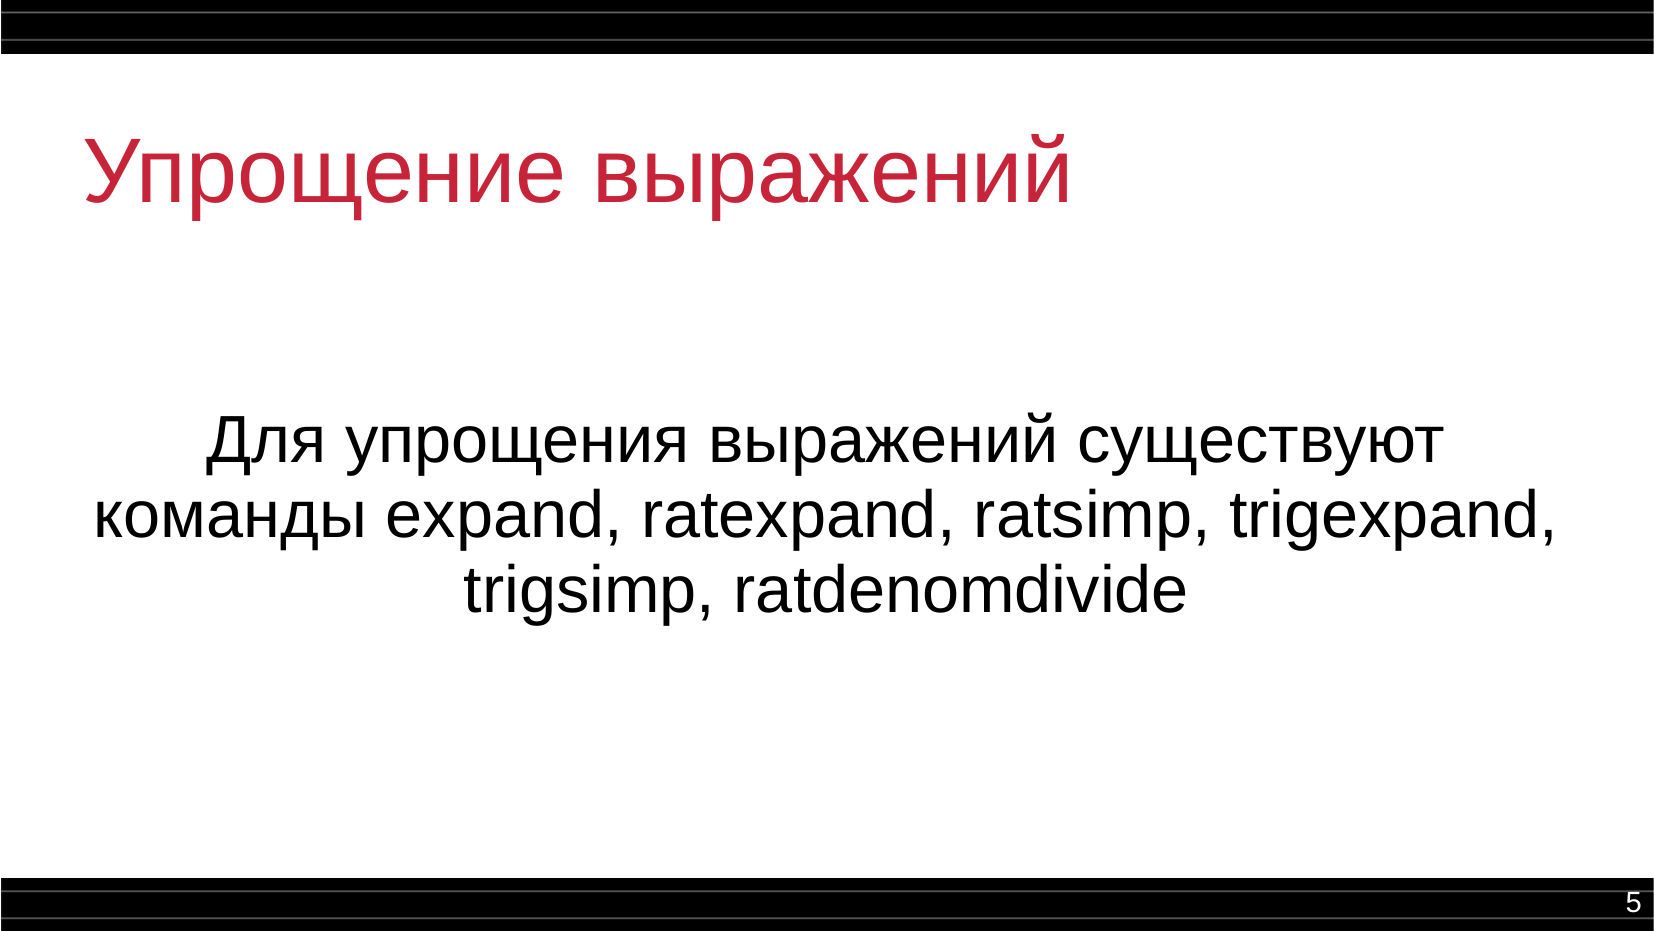

# Упрощение выражений
Для упрощения выражений существуют команды expand, ratexpand, ratsimp, trigexpand, trigsimp, ratdenomdivide